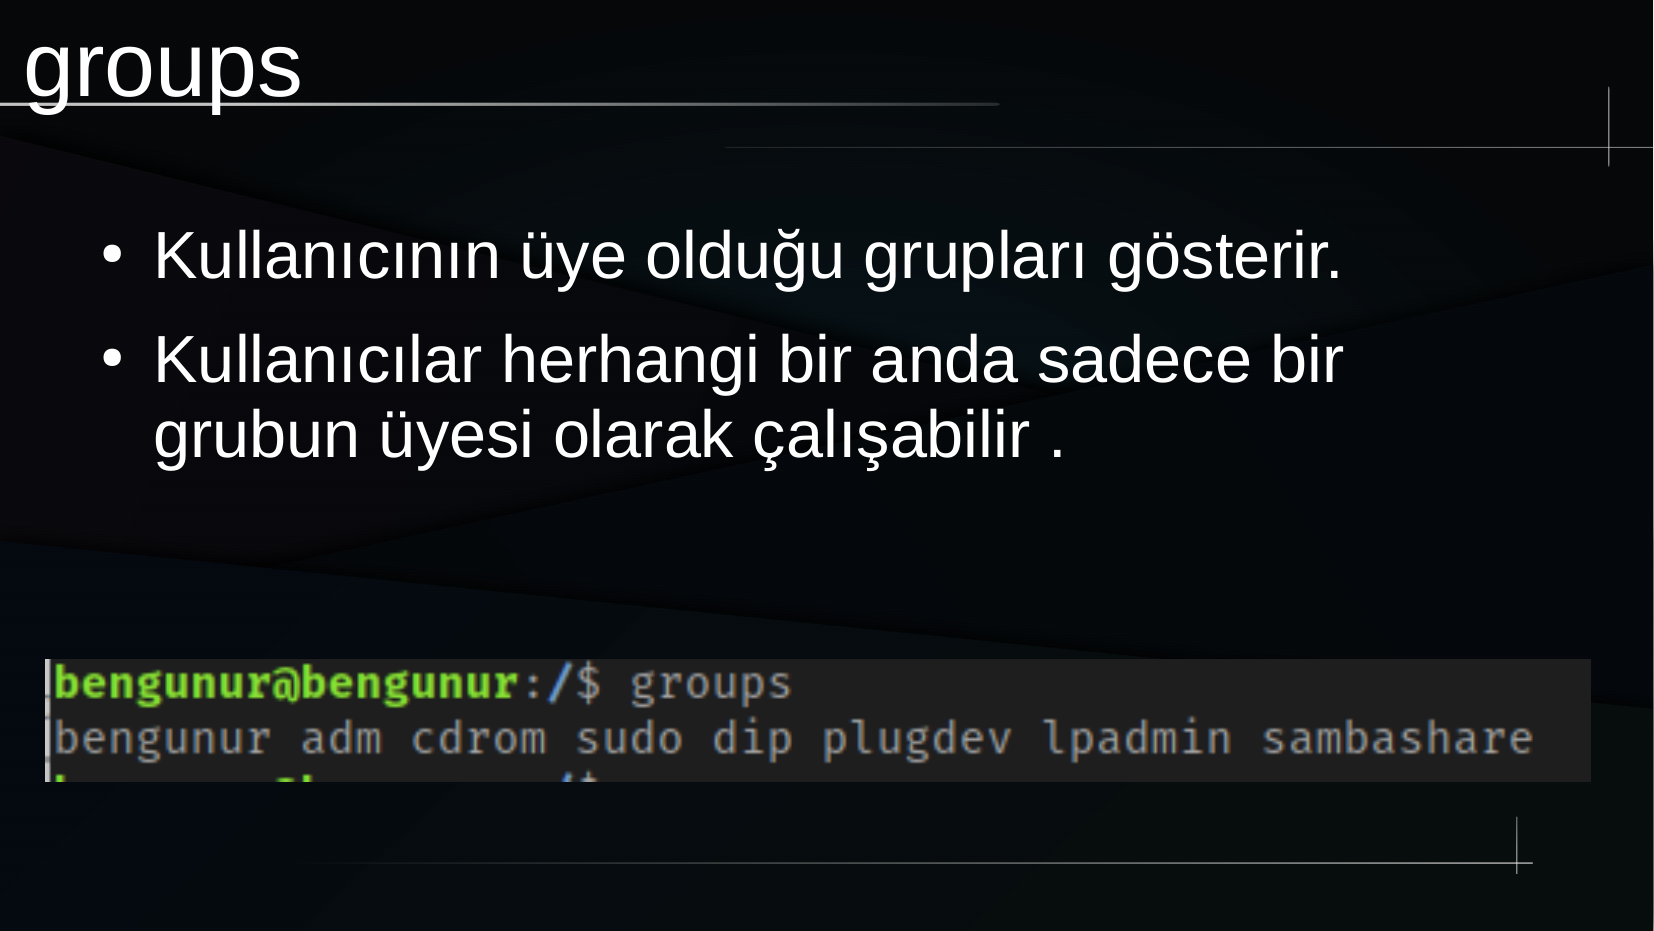

# groups
Kullanıcının üye olduğu grupları gösterir.
Kullanıcılar herhangi bir anda sadece bir grubun üyesi olarak çalışabilir .